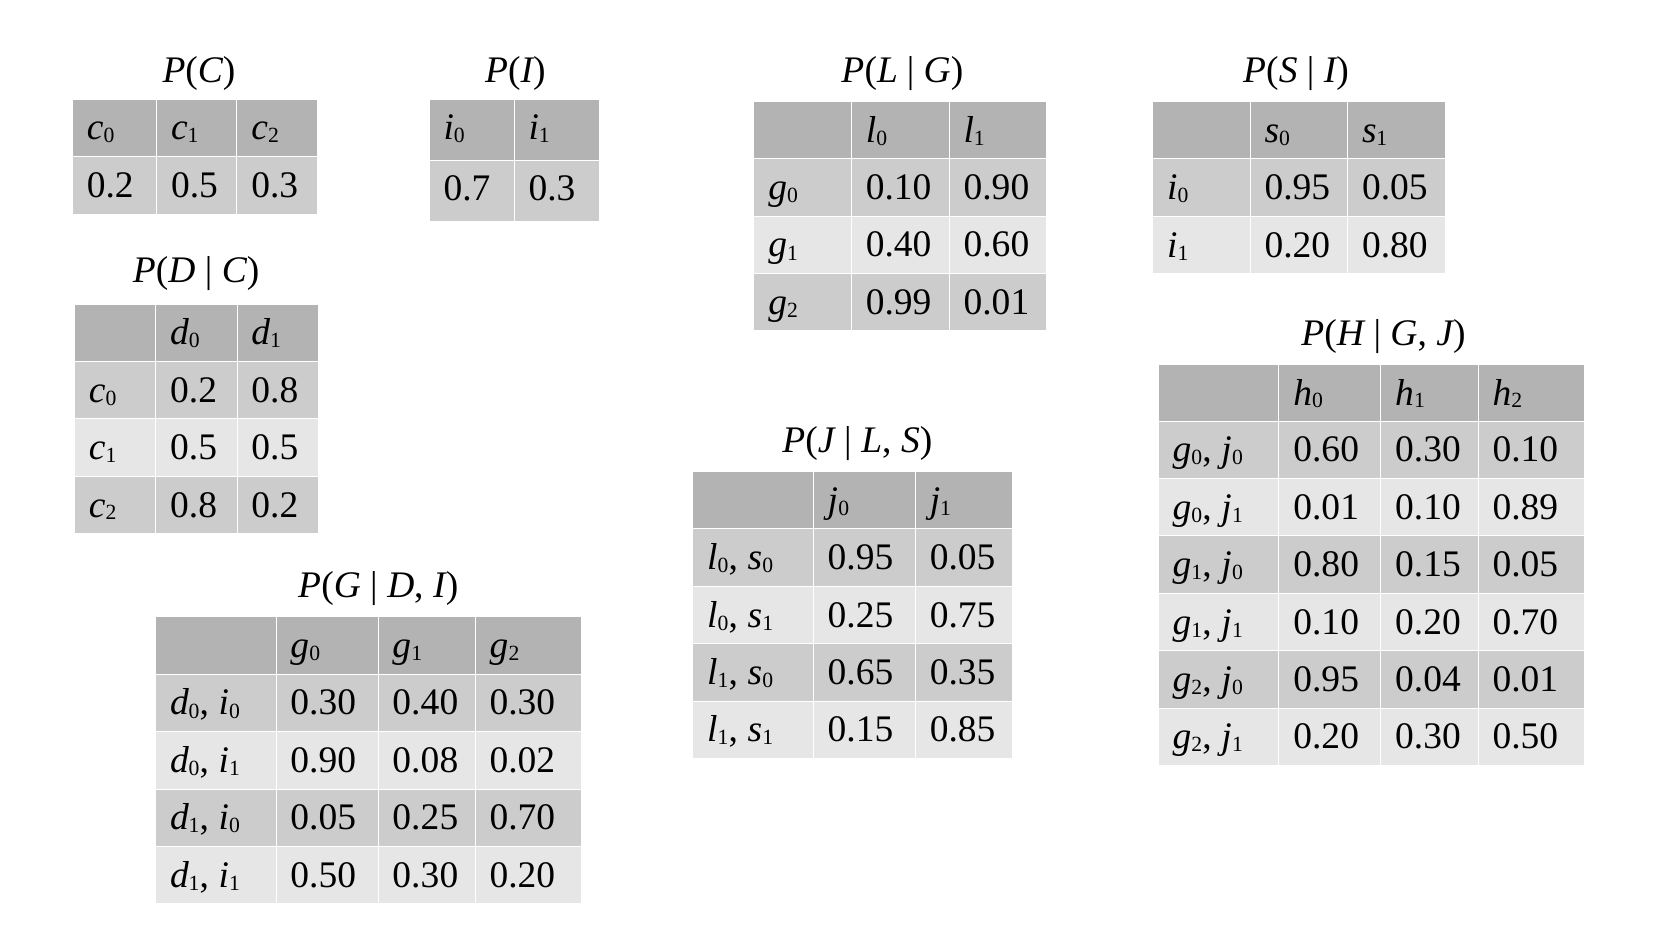

P(C)
P(I)
P(L | G)
P(S | I)
| c0 | c1 | c2 |
| --- | --- | --- |
| 0.2 | 0.5 | 0.3 |
| i0 | i1 |
| --- | --- |
| 0.7 | 0.3 |
| | l0 | l1 |
| --- | --- | --- |
| g0 | 0.10 | 0.90 |
| g1 | 0.40 | 0.60 |
| g2 | 0.99 | 0.01 |
| | s0 | s1 |
| --- | --- | --- |
| i0 | 0.95 | 0.05 |
| i1 | 0.20 | 0.80 |
P(D | C)
| | d0 | d1 |
| --- | --- | --- |
| c0 | 0.2 | 0.8 |
| c1 | 0.5 | 0.5 |
| c2 | 0.8 | 0.2 |
P(H | G, J)
| | h0 | h1 | h2 |
| --- | --- | --- | --- |
| g0, j0 | 0.60 | 0.30 | 0.10 |
| g0, j1 | 0.01 | 0.10 | 0.89 |
| g1, j0 | 0.80 | 0.15 | 0.05 |
| g1, j1 | 0.10 | 0.20 | 0.70 |
| g2, j0 | 0.95 | 0.04 | 0.01 |
| g2, j1 | 0.20 | 0.30 | 0.50 |
P(J | L, S)
| | j0 | j1 |
| --- | --- | --- |
| l0, s0 | 0.95 | 0.05 |
| l0, s1 | 0.25 | 0.75 |
| l1, s0 | 0.65 | 0.35 |
| l1, s1 | 0.15 | 0.85 |
P(G | D, I)
| | g0 | g1 | g2 |
| --- | --- | --- | --- |
| d0, i0 | 0.30 | 0.40 | 0.30 |
| d0, i1 | 0.90 | 0.08 | 0.02 |
| d1, i0 | 0.05 | 0.25 | 0.70 |
| d1, i1 | 0.50 | 0.30 | 0.20 |